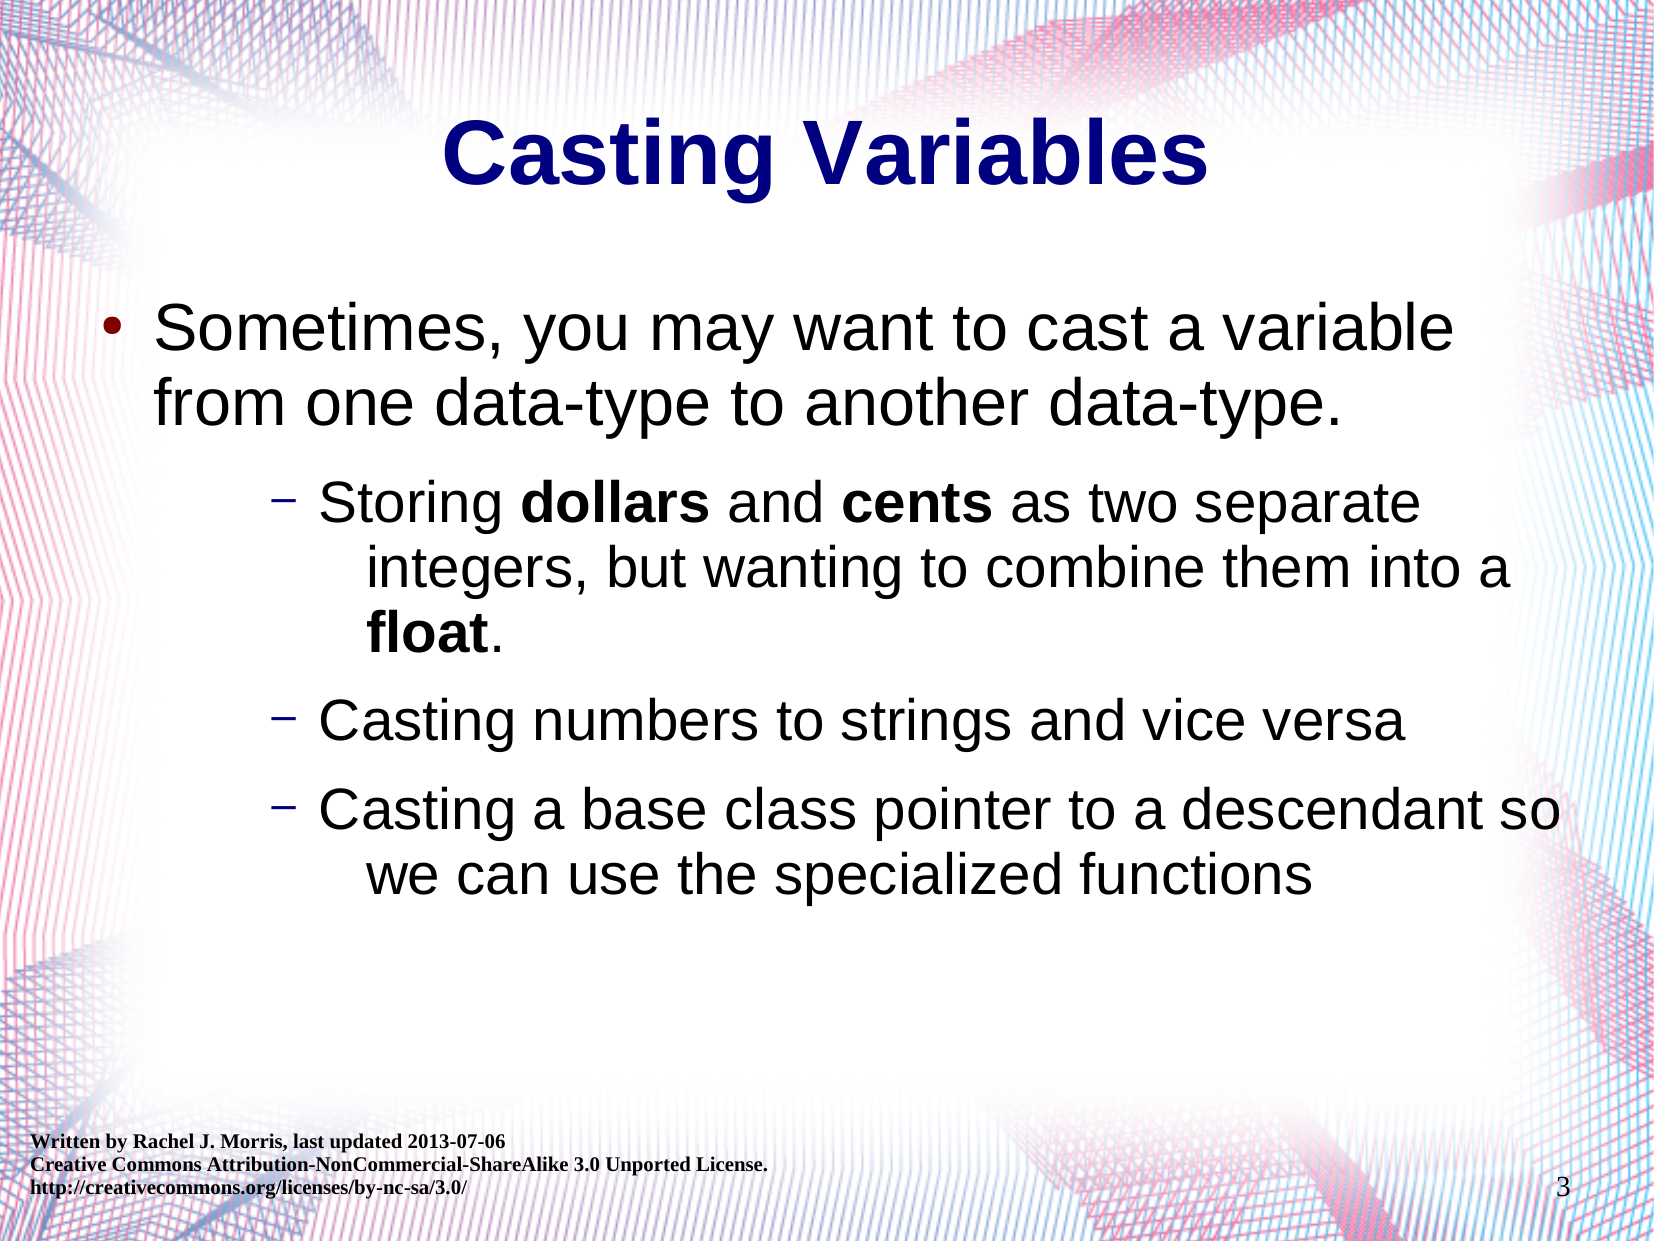

# Casting Variables
Sometimes, you may want to cast a variable from one data-type to another data-type.
Storing dollars and cents as two separate integers, but wanting to combine them into a float.
Casting numbers to strings and vice versa
Casting a base class pointer to a descendant so we can use the specialized functions
3